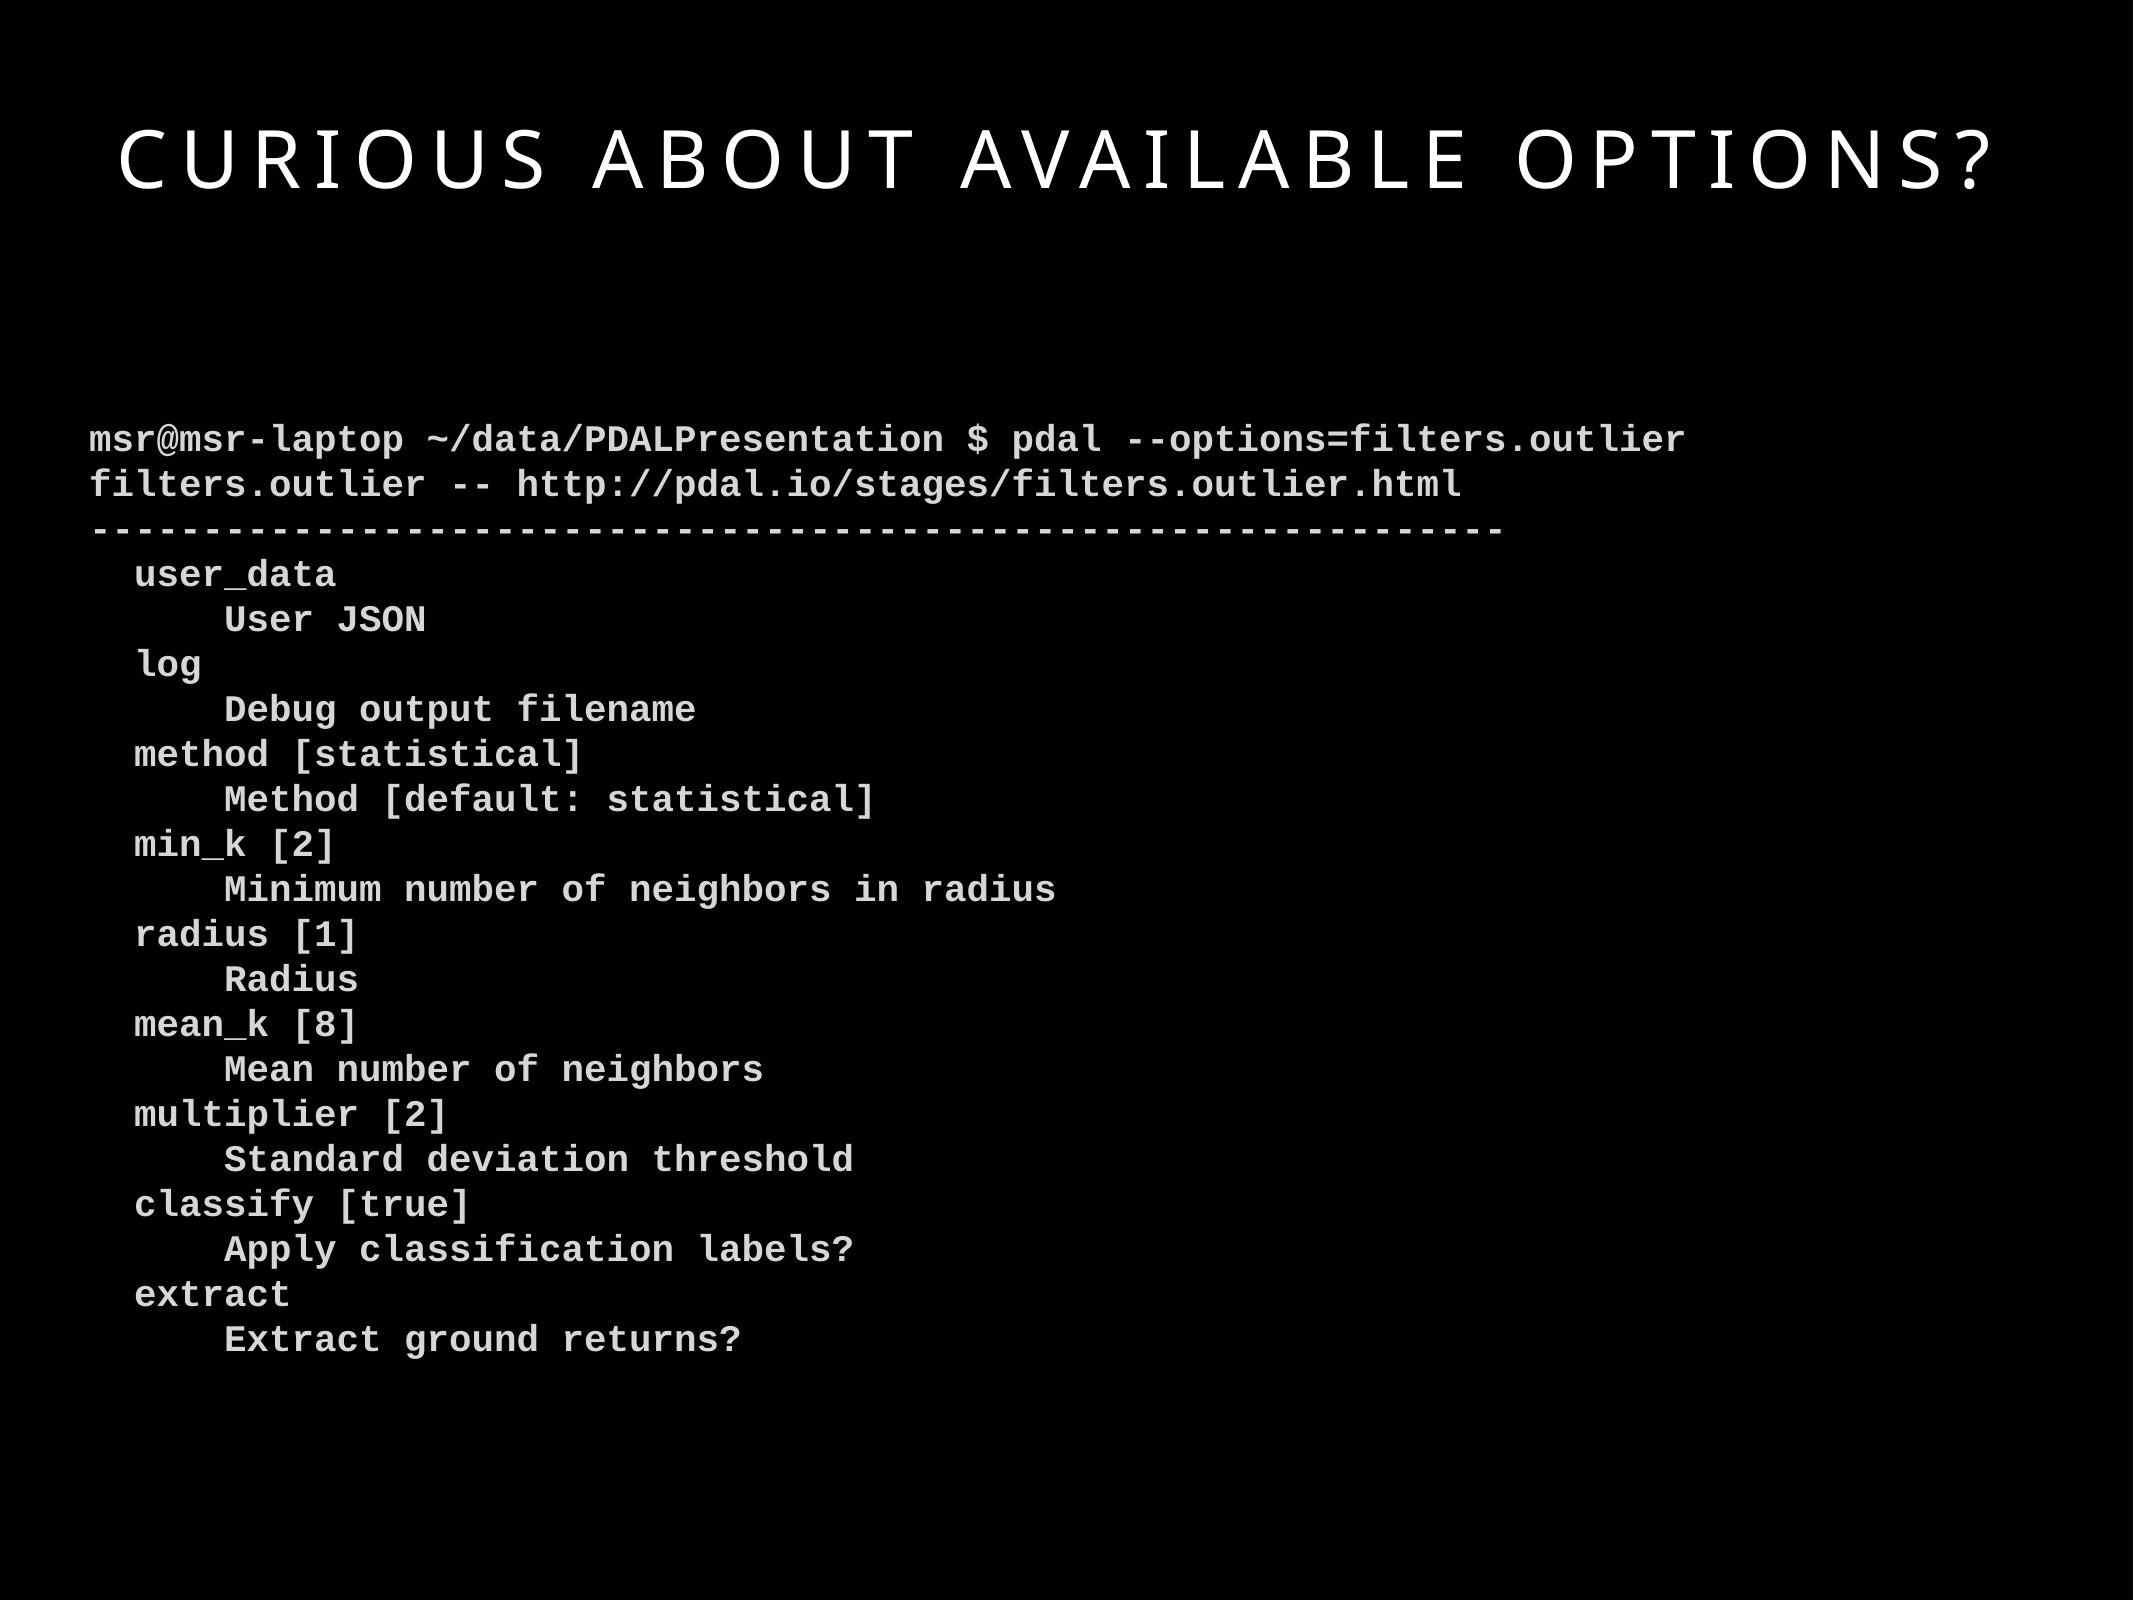

# Curious about available options?
msr@msr-laptop ~/data/PDALPresentation $ pdal --options=filters.outlier
filters.outlier -- http://pdal.io/stages/filters.outlier.html
---------------------------------------------------------------
 user_data
 User JSON
 log
 Debug output filename
 method [statistical]
 Method [default: statistical]
 min_k [2]
 Minimum number of neighbors in radius
 radius [1]
 Radius
 mean_k [8]
 Mean number of neighbors
 multiplier [2]
 Standard deviation threshold
 classify [true]
 Apply classification labels?
 extract
 Extract ground returns?